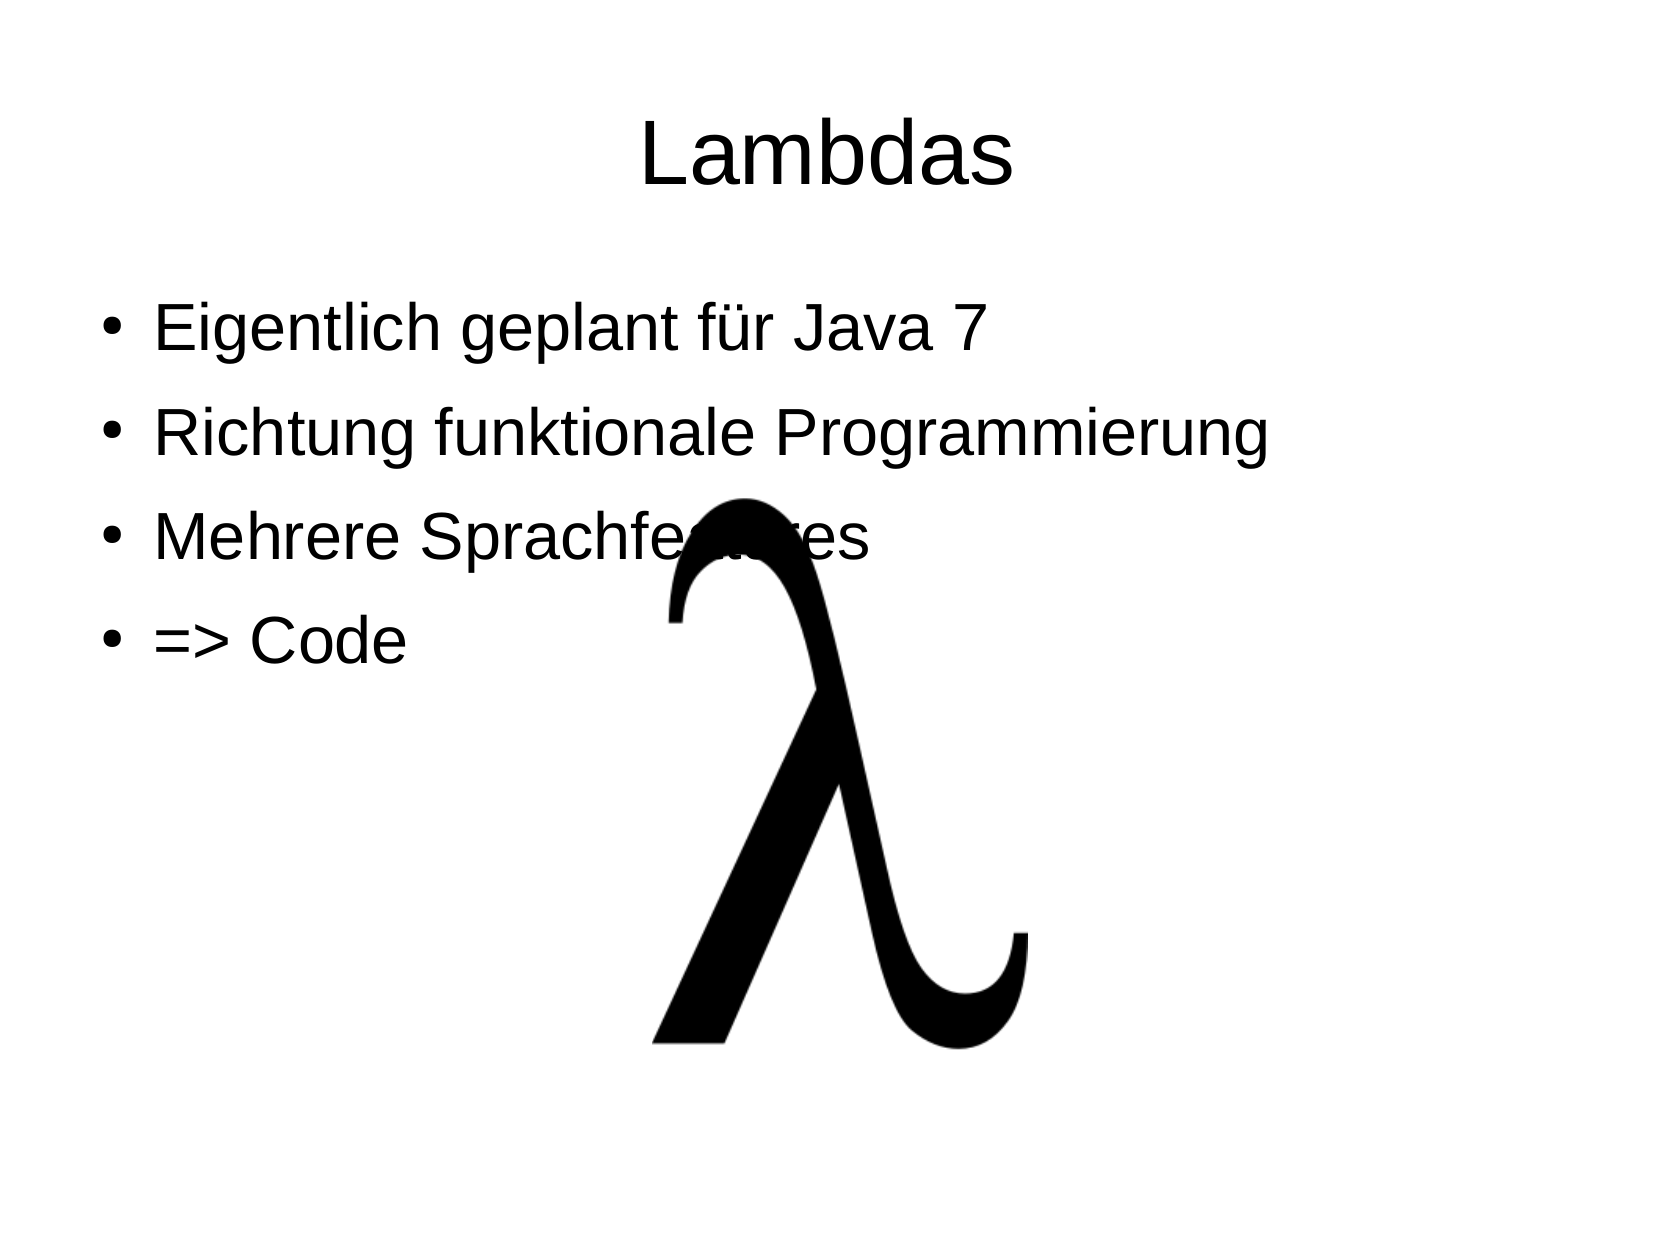

# Lambdas
Eigentlich geplant für Java 7
Richtung funktionale Programmierung
Mehrere Sprachfeatures
=> Code